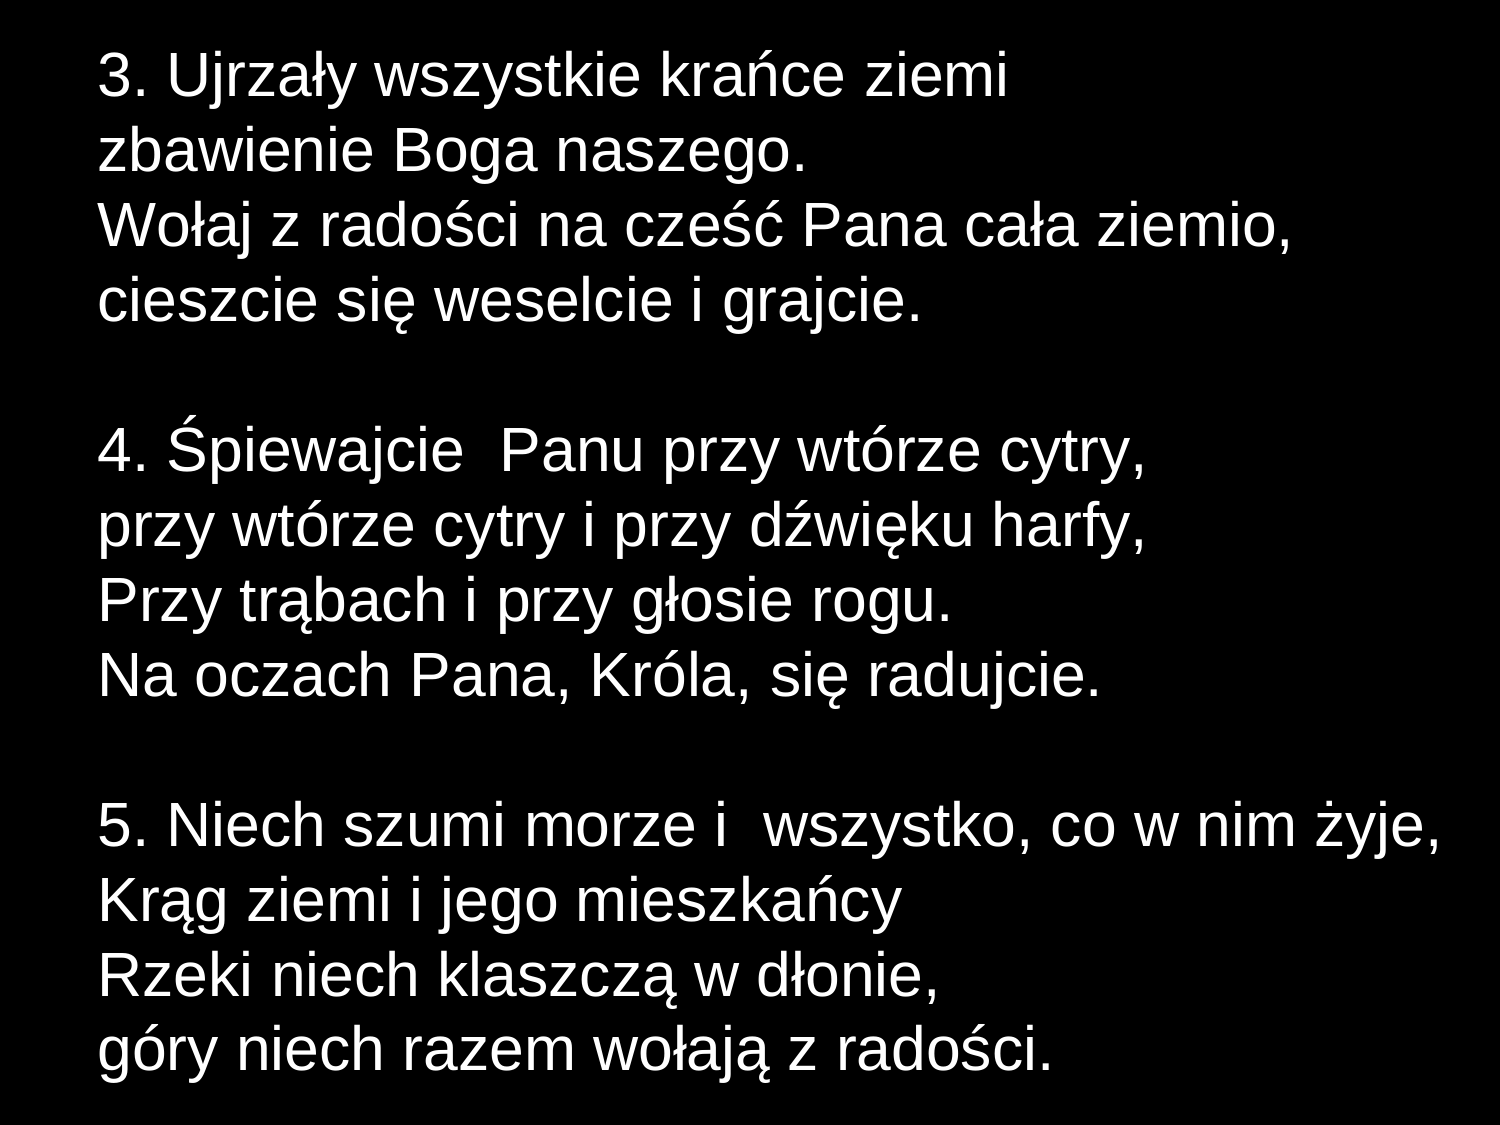

3. Ujrzały wszystkie krańce ziemi
zbawienie Boga naszego.
Wołaj z radości na cześć Pana cała ziemio,
cieszcie się weselcie i grajcie.
4. Śpiewajcie Panu przy wtórze cytry,
przy wtórze cytry i przy dźwięku harfy,
Przy trąbach i przy głosie rogu.
Na oczach Pana, Króla, się radujcie.
5. Niech szumi morze i wszystko, co w nim żyje,
Krąg ziemi i jego mieszkańcy
Rzeki niech klaszczą w dłonie,
góry niech razem wołają z radości.